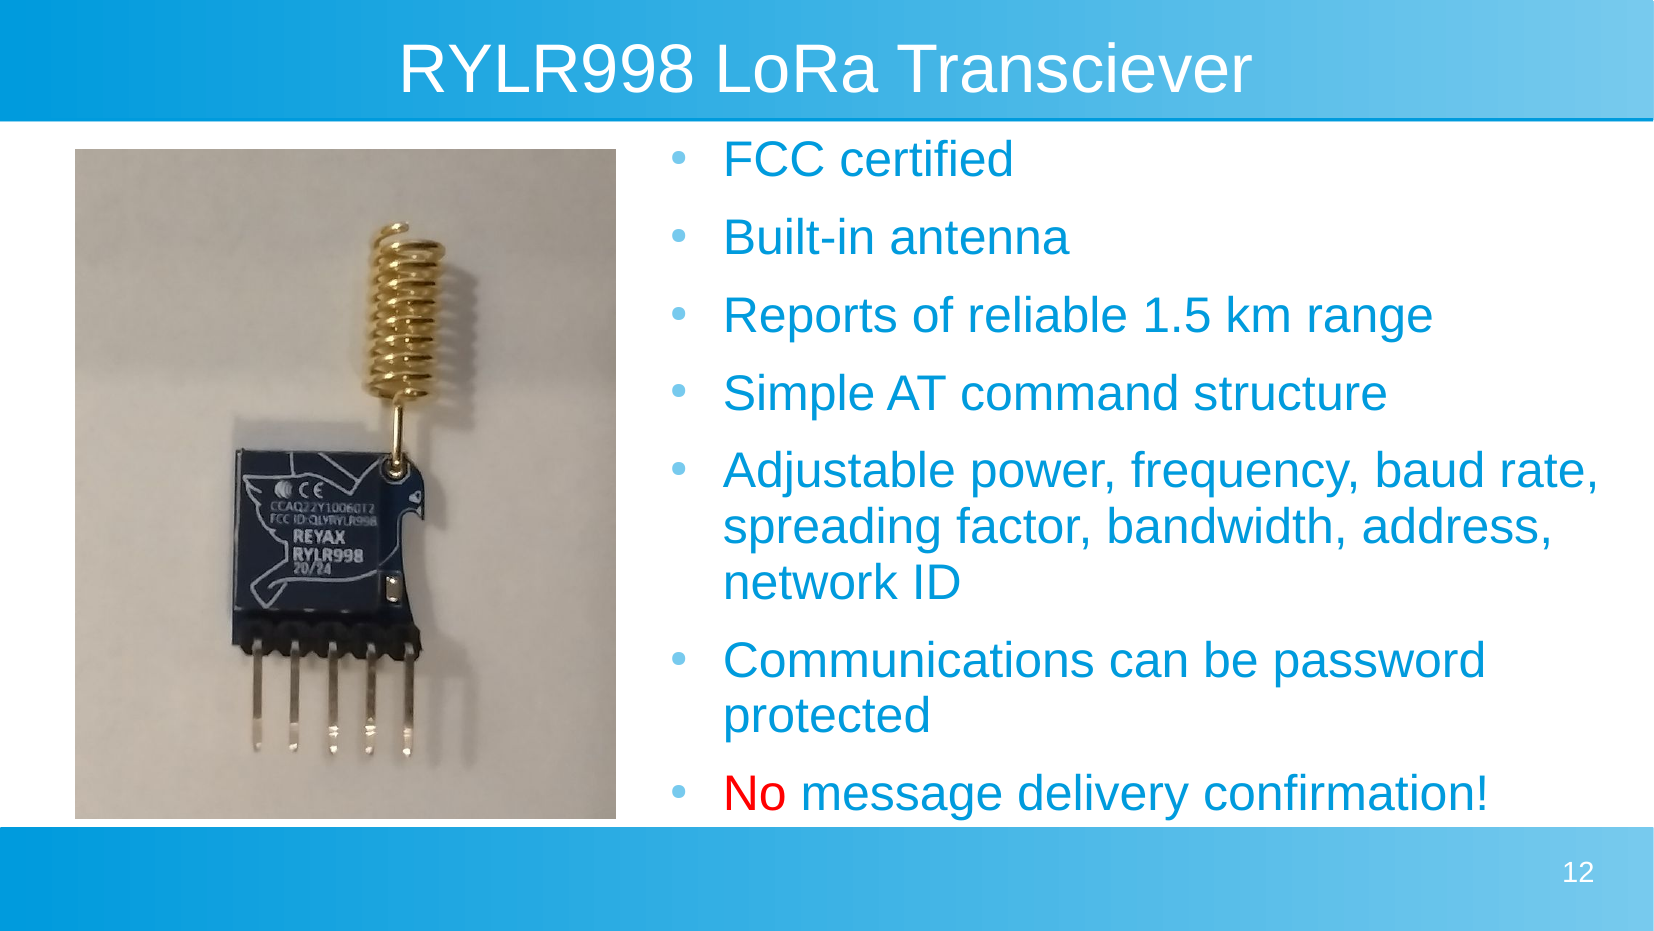

# RYLR998 LoRa Transciever
FCC certified
Built-in antenna
Reports of reliable 1.5 km range
Simple AT command structure
Adjustable power, frequency, baud rate, spreading factor, bandwidth, address, network ID
Communications can be password protected
No message delivery confirmation!
12